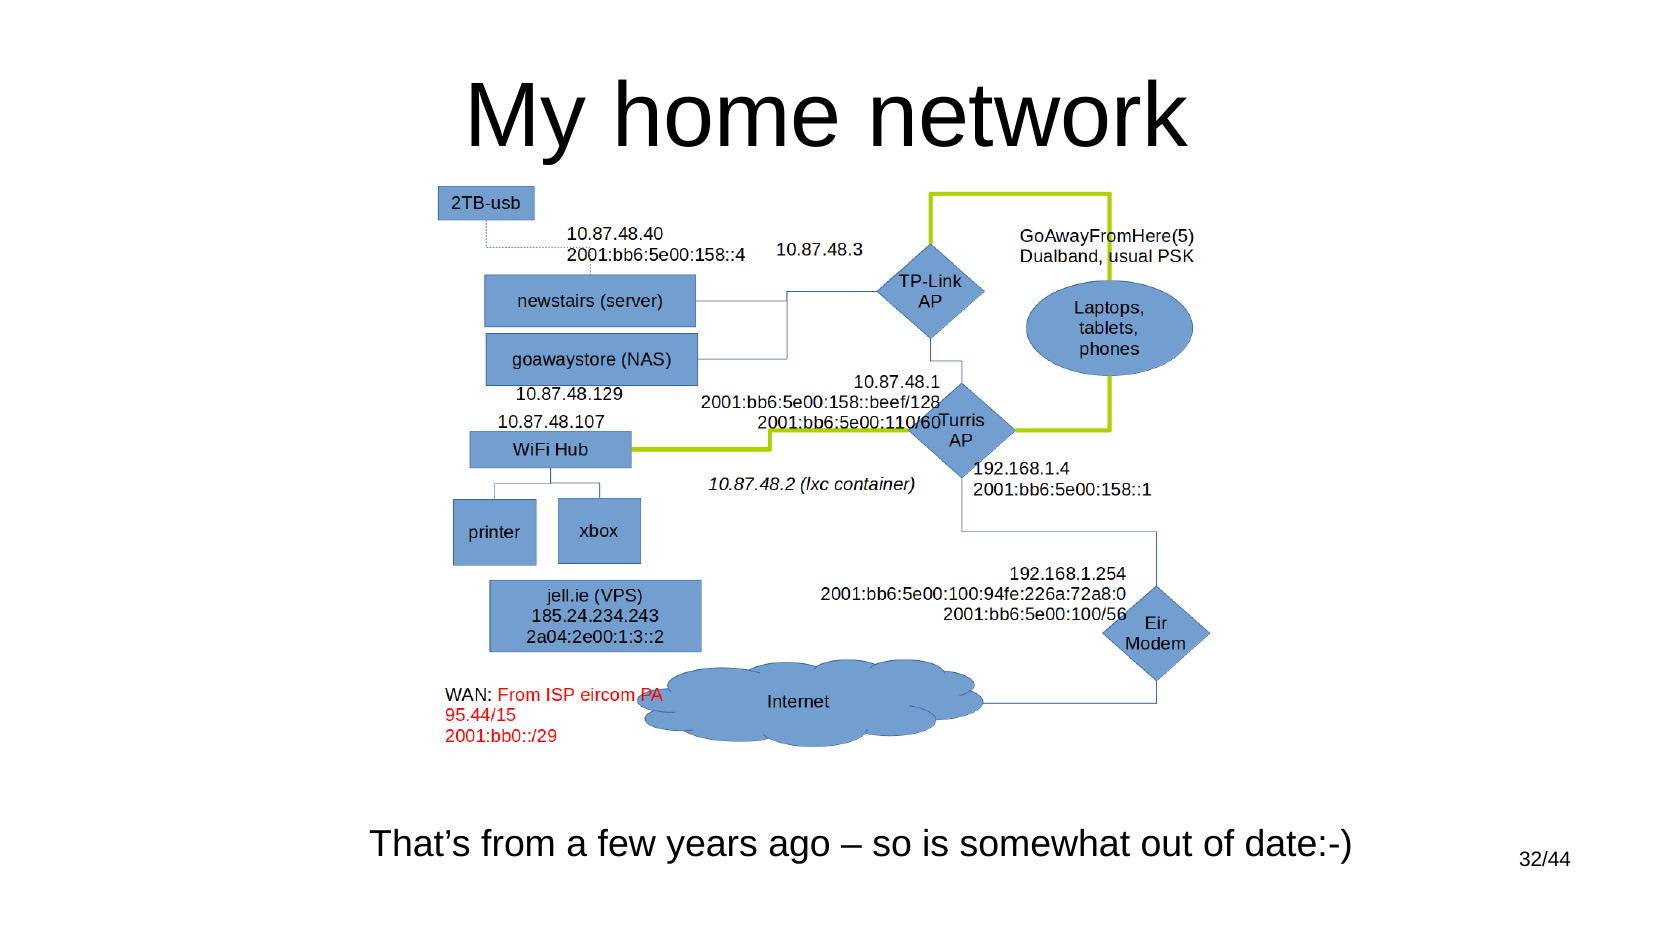

# My home network
That’s from a few years ago – so is somewhat out of date:-)
32